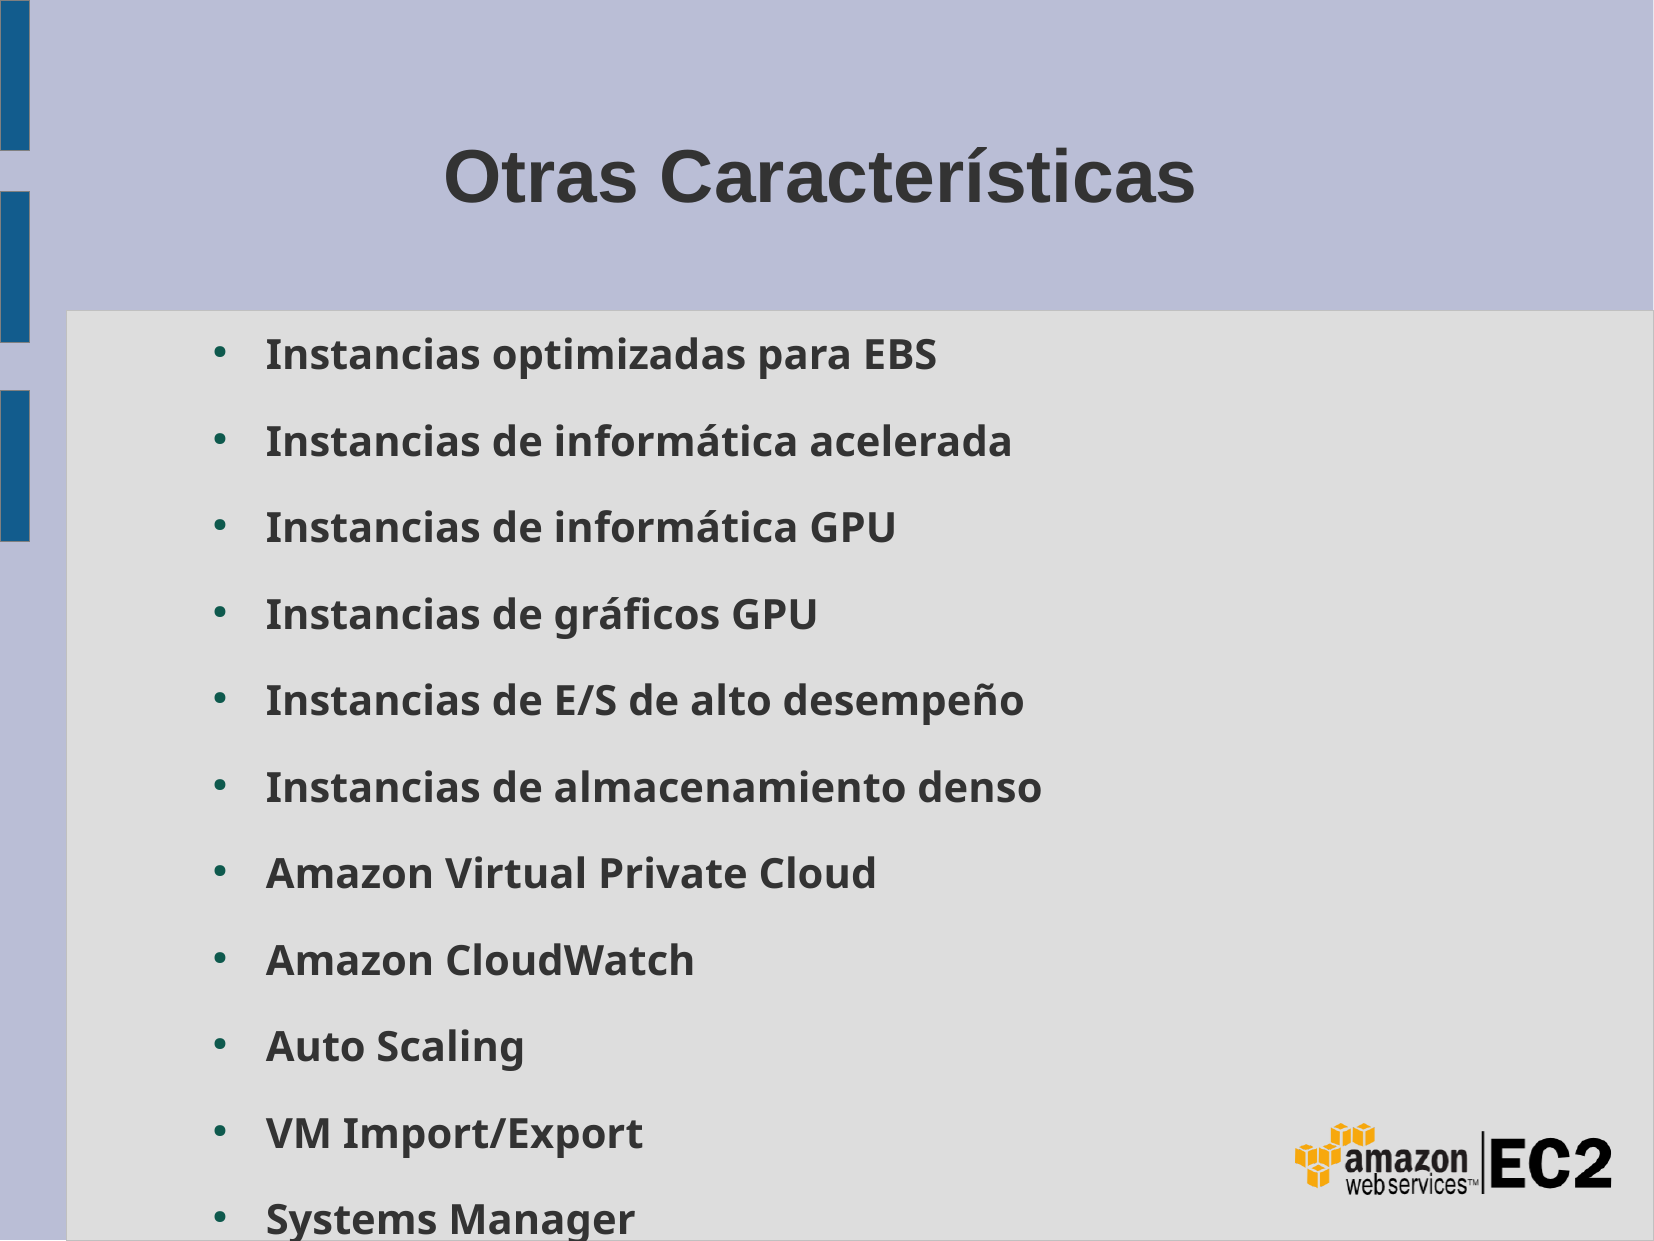

# Otras Características
Instancias optimizadas para EBS
Instancias de informática acelerada
Instancias de informática GPU
Instancias de gráficos GPU
Instancias de E/S de alto desempeño
Instancias de almacenamiento denso
Amazon Virtual Private Cloud
Amazon CloudWatch
Auto Scaling
VM Import/Export
Systems Manager
Redes mejoradas